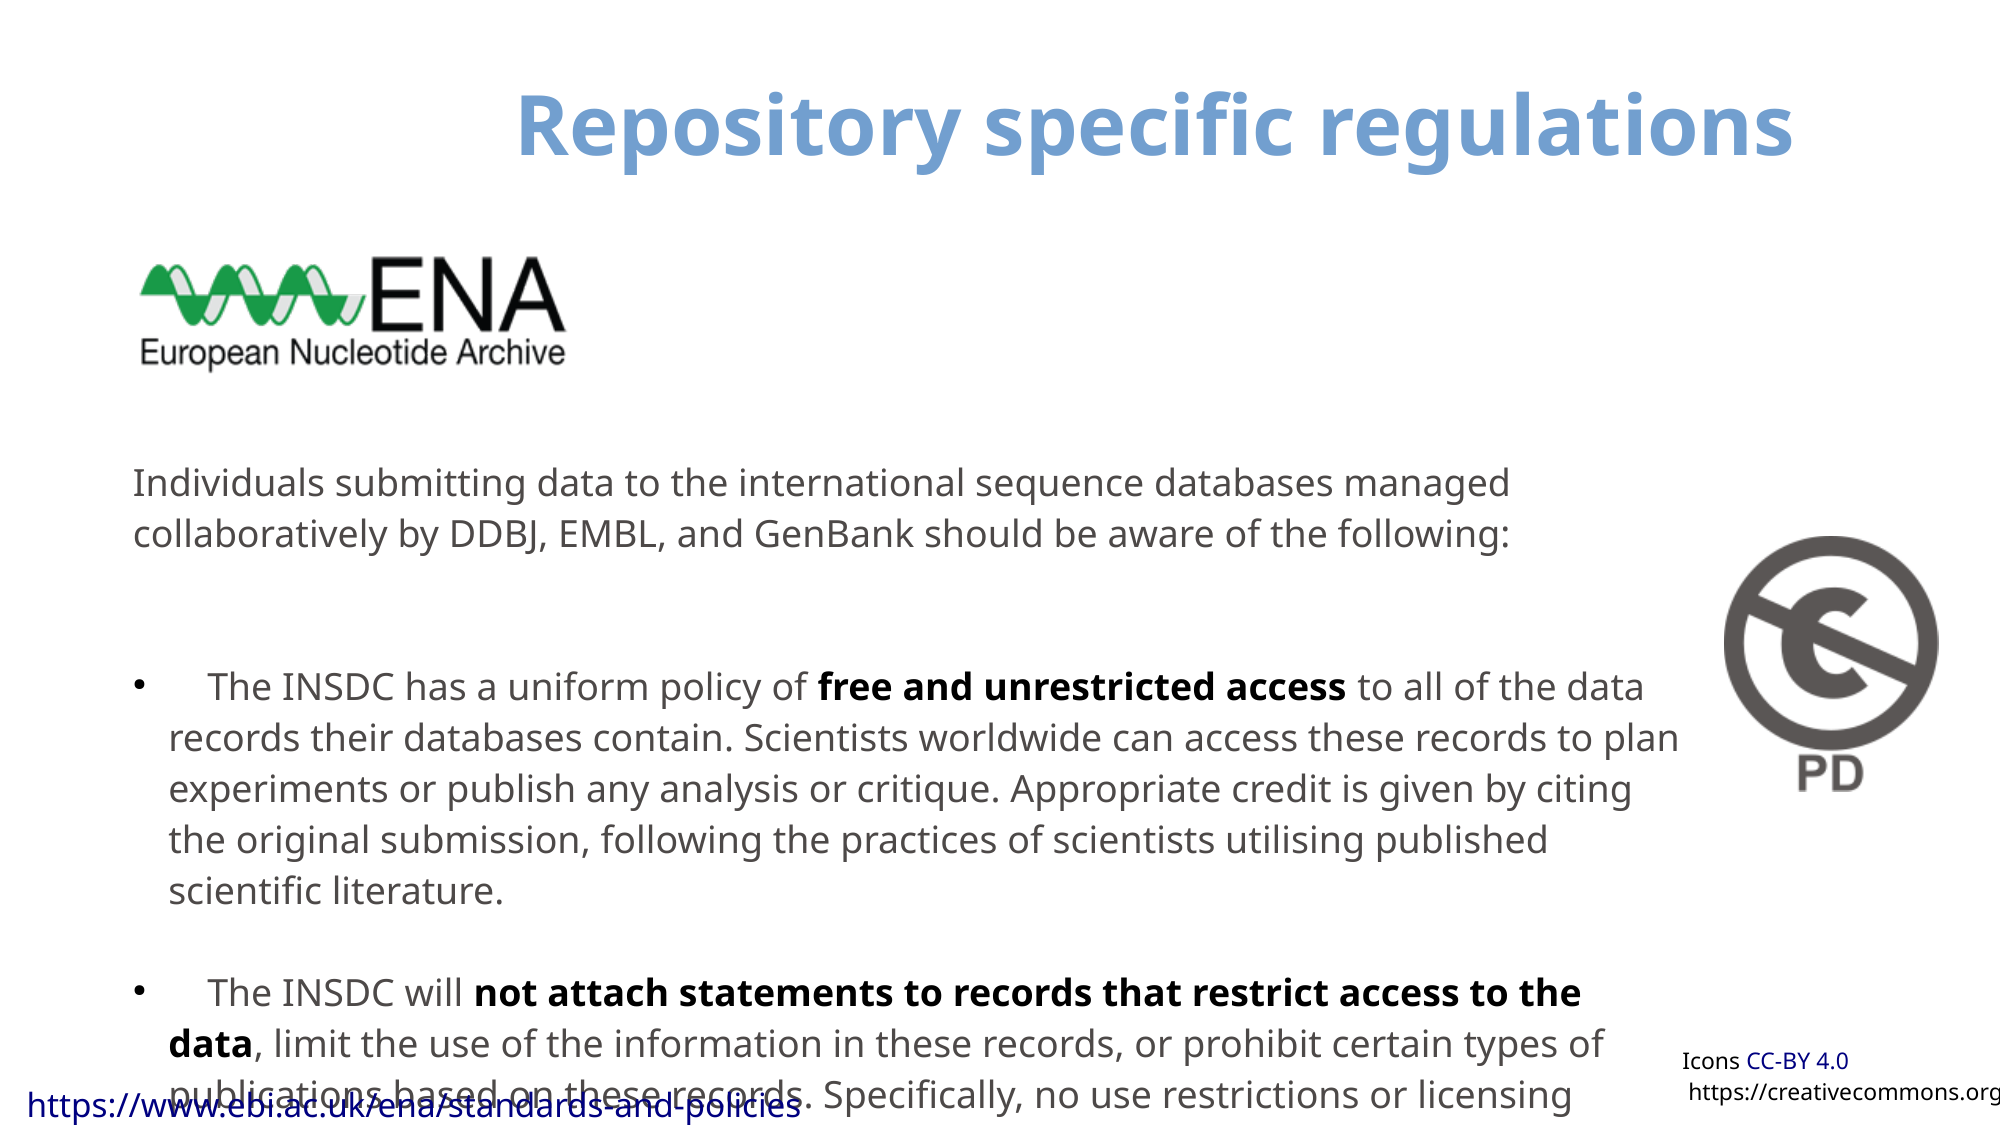

Repository specific regulations
Individuals submitting data to the international sequence databases managed collaboratively by DDBJ, EMBL, and GenBank should be aware of the following:
 The INSDC has a uniform policy of free and unrestricted access to all of the data records their databases contain. Scientists worldwide can access these records to plan experiments or publish any analysis or critique. Appropriate credit is given by citing the original submission, following the practices of scientists utilising published scientific literature.
 The INSDC will not attach statements to records that restrict access to the data, limit the use of the information in these records, or prohibit certain types of publications based on these records. Specifically, no use restrictions or licensing requirements will be included in any sequence data records, and no restrictions or licensing fees will be placed on the redistribution or use of the database by any party.
...
Icons CC-BY 4.0
 https://creativecommons.org/
https://www.ebi.ac.uk/ena/standards-and-policies